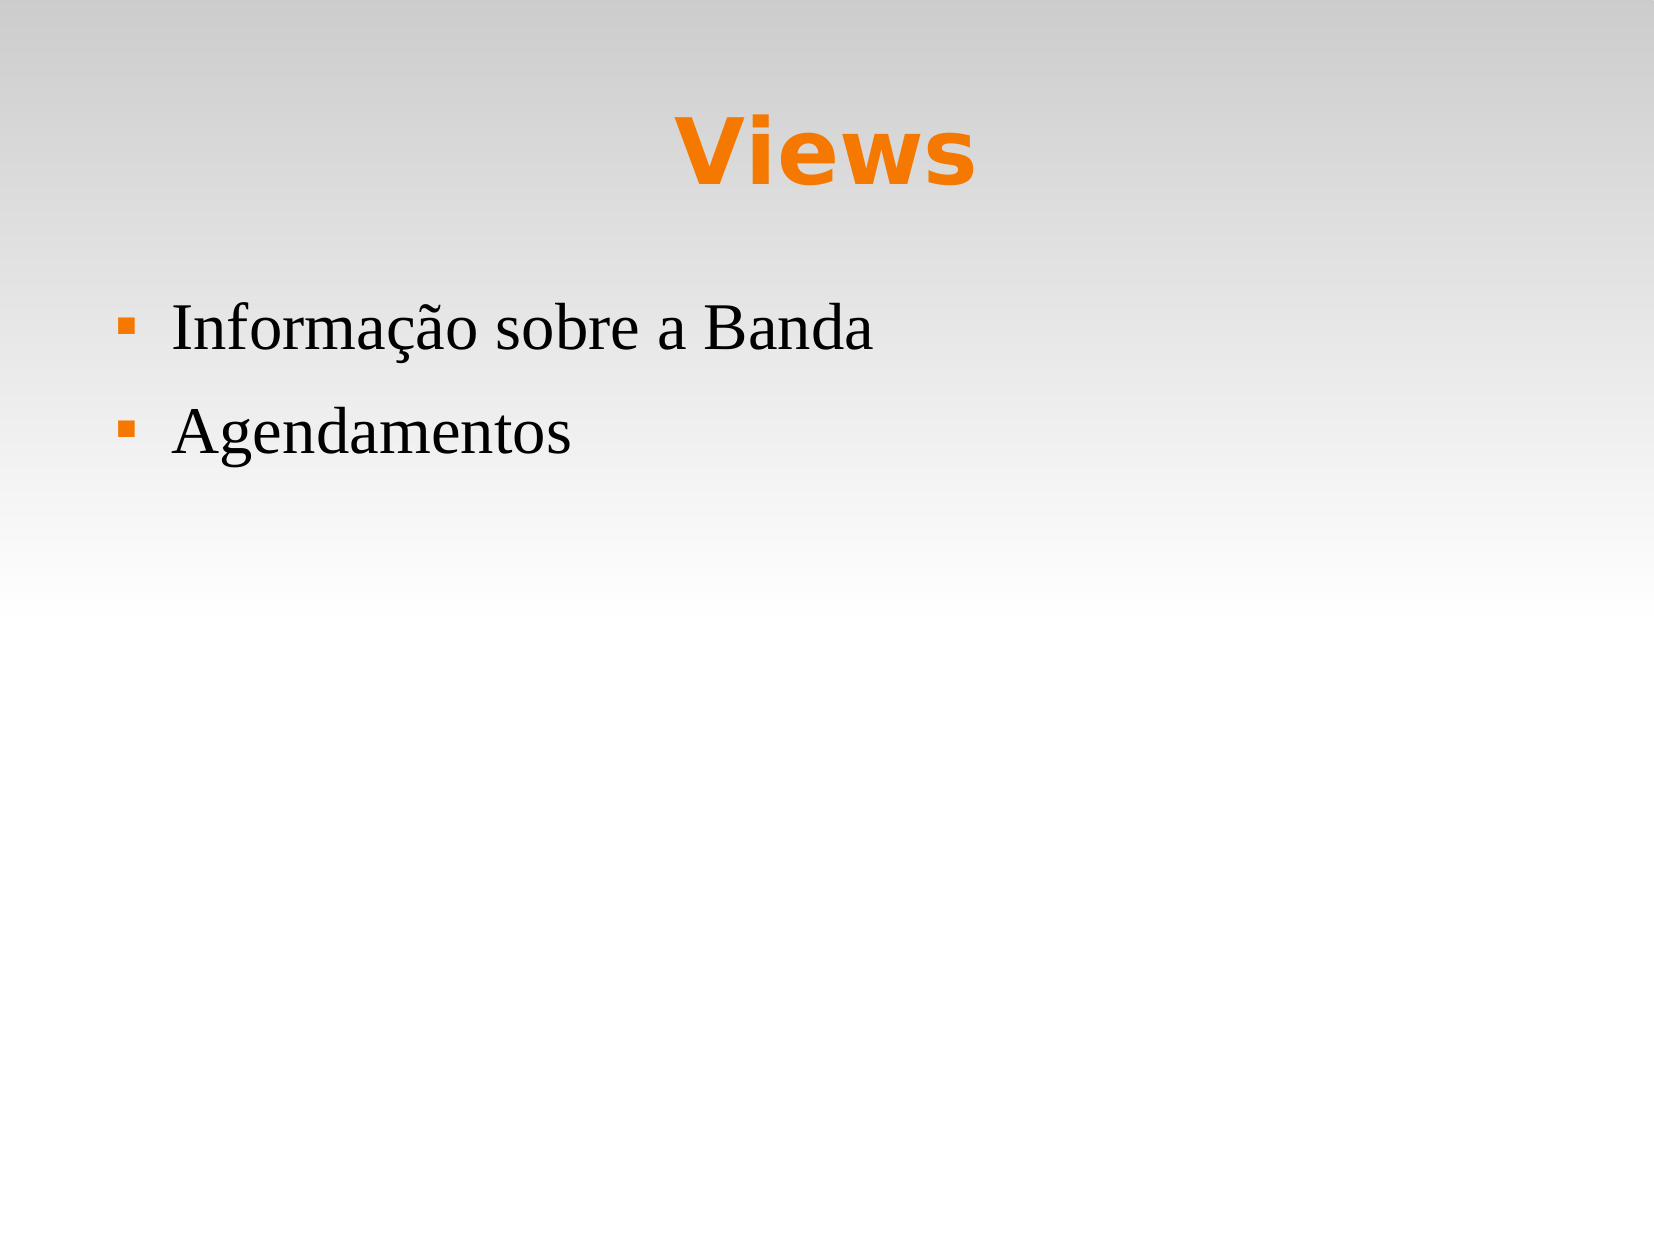

# Views
Informação sobre a Banda
Agendamentos